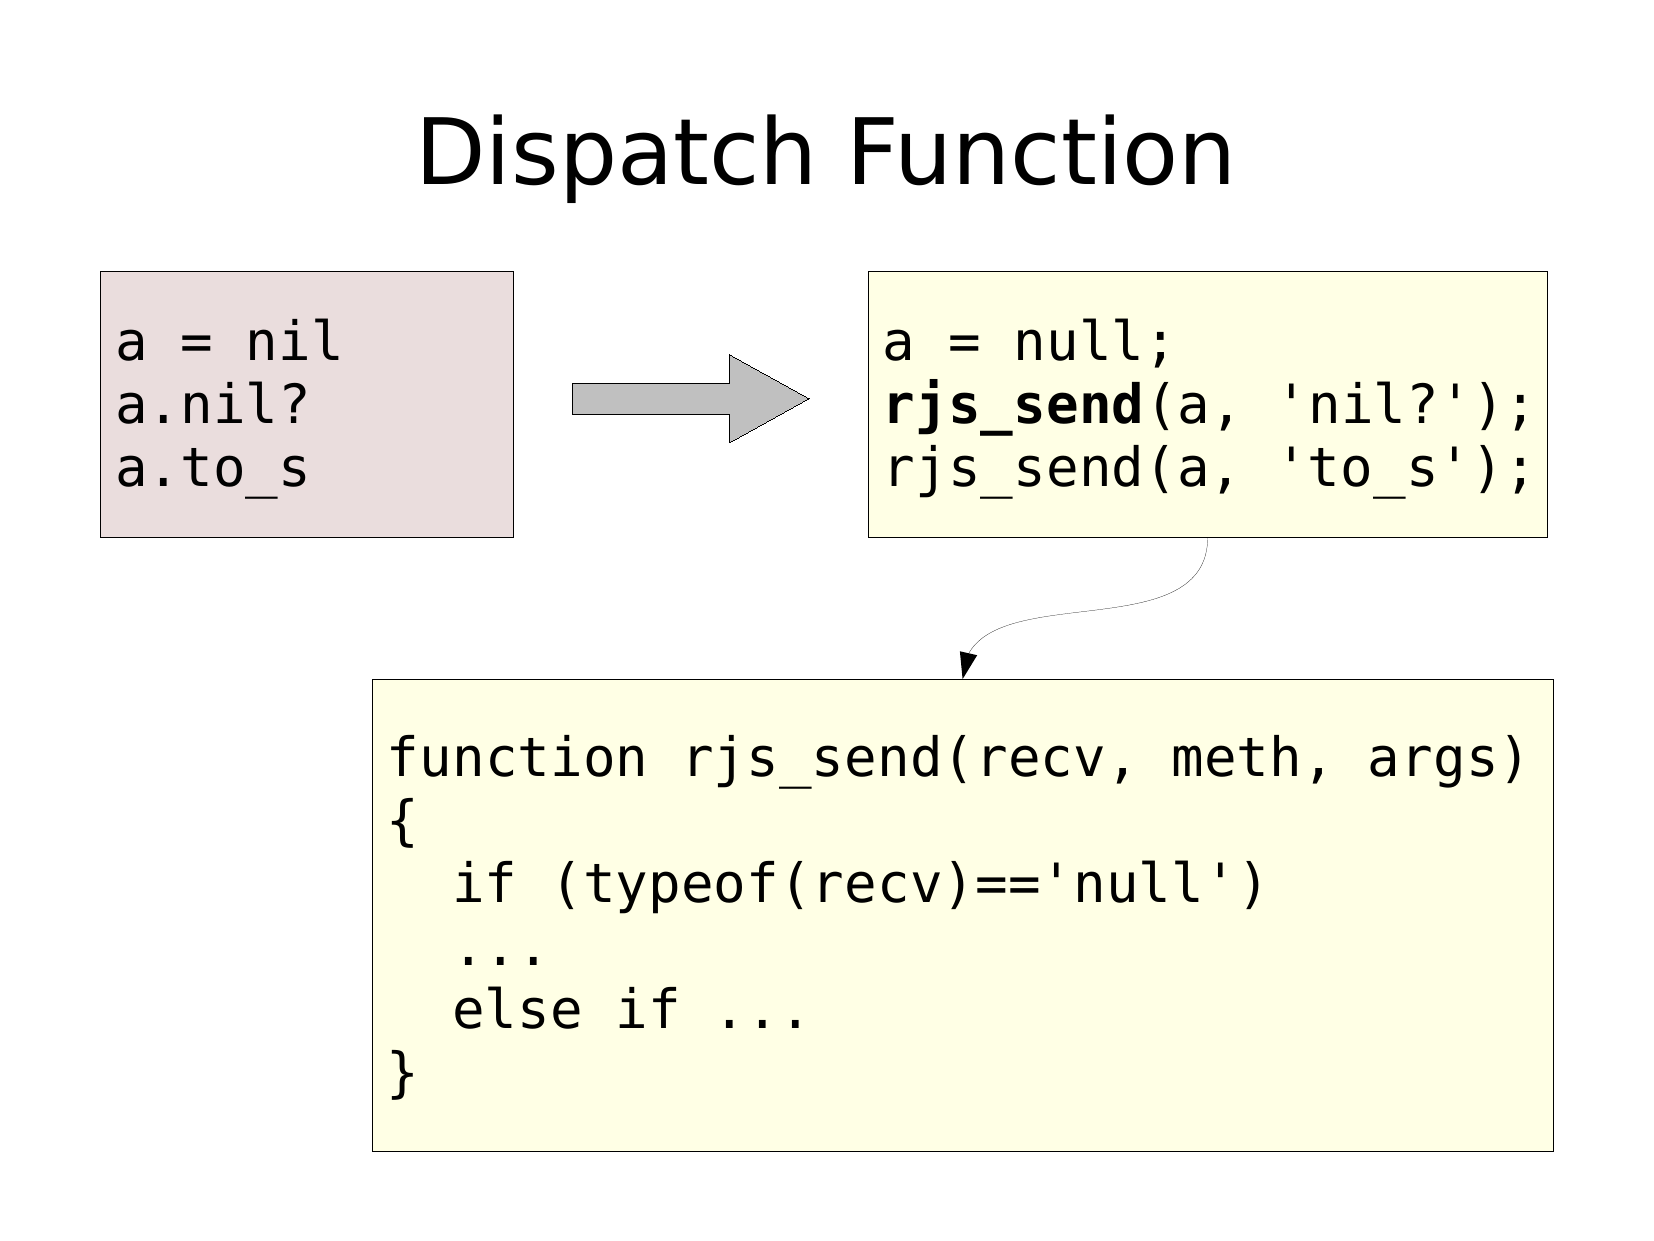

# Dispatch Function
a = nil
a.nil?
a.to_s
a = null;
rjs_send(a, 'nil?');
rjs_send(a, 'to_s');
function rjs_send(recv, meth, args)
{
 if (typeof(recv)=='null')
 ...
 else if ...
}